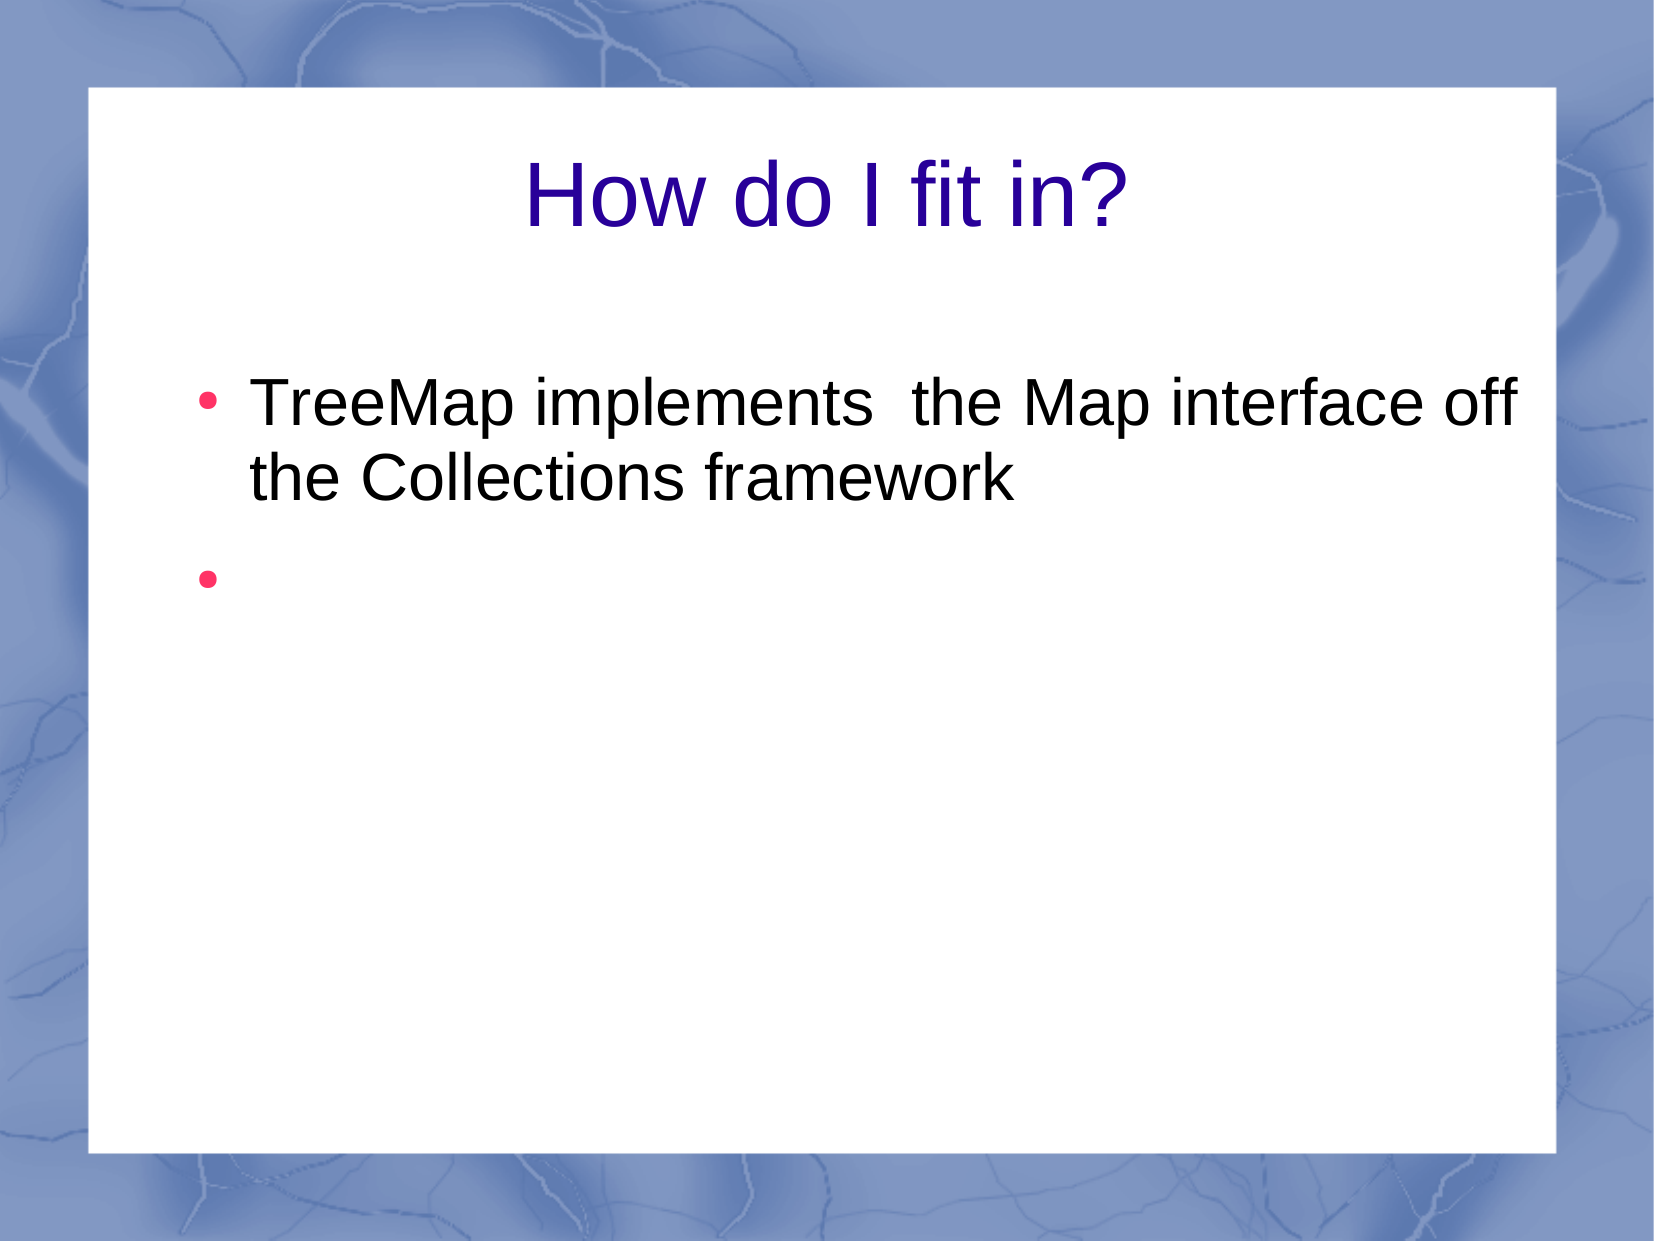

# How do I fit in?
TreeMap implements the Map interface off the Collections framework